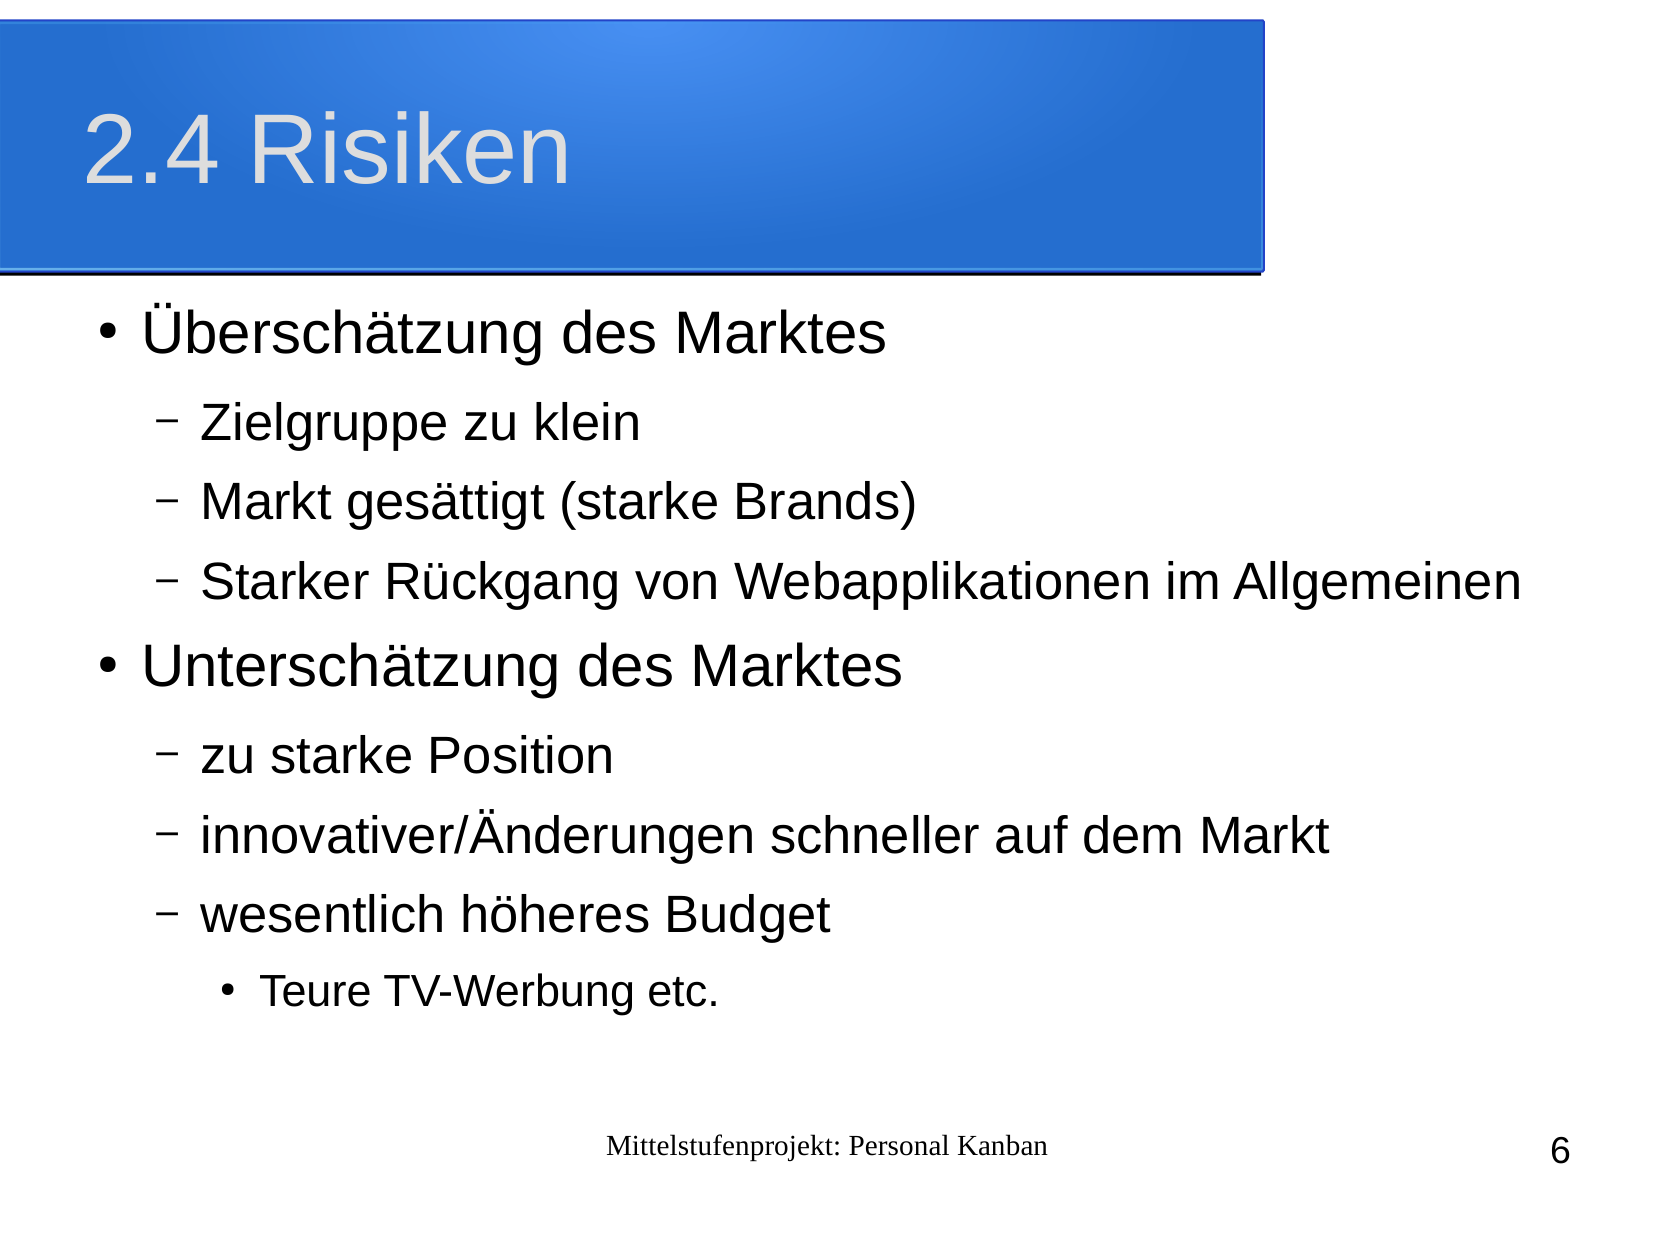

# 2.4 Risiken
Überschätzung des Marktes
Zielgruppe zu klein
Markt gesättigt (starke Brands)
Starker Rückgang von Webapplikationen im Allgemeinen
Unterschätzung des Marktes
zu starke Position
innovativer/Änderungen schneller auf dem Markt
wesentlich höheres Budget
Teure TV-Werbung etc.
6
Mittelstufenprojekt: Personal Kanban